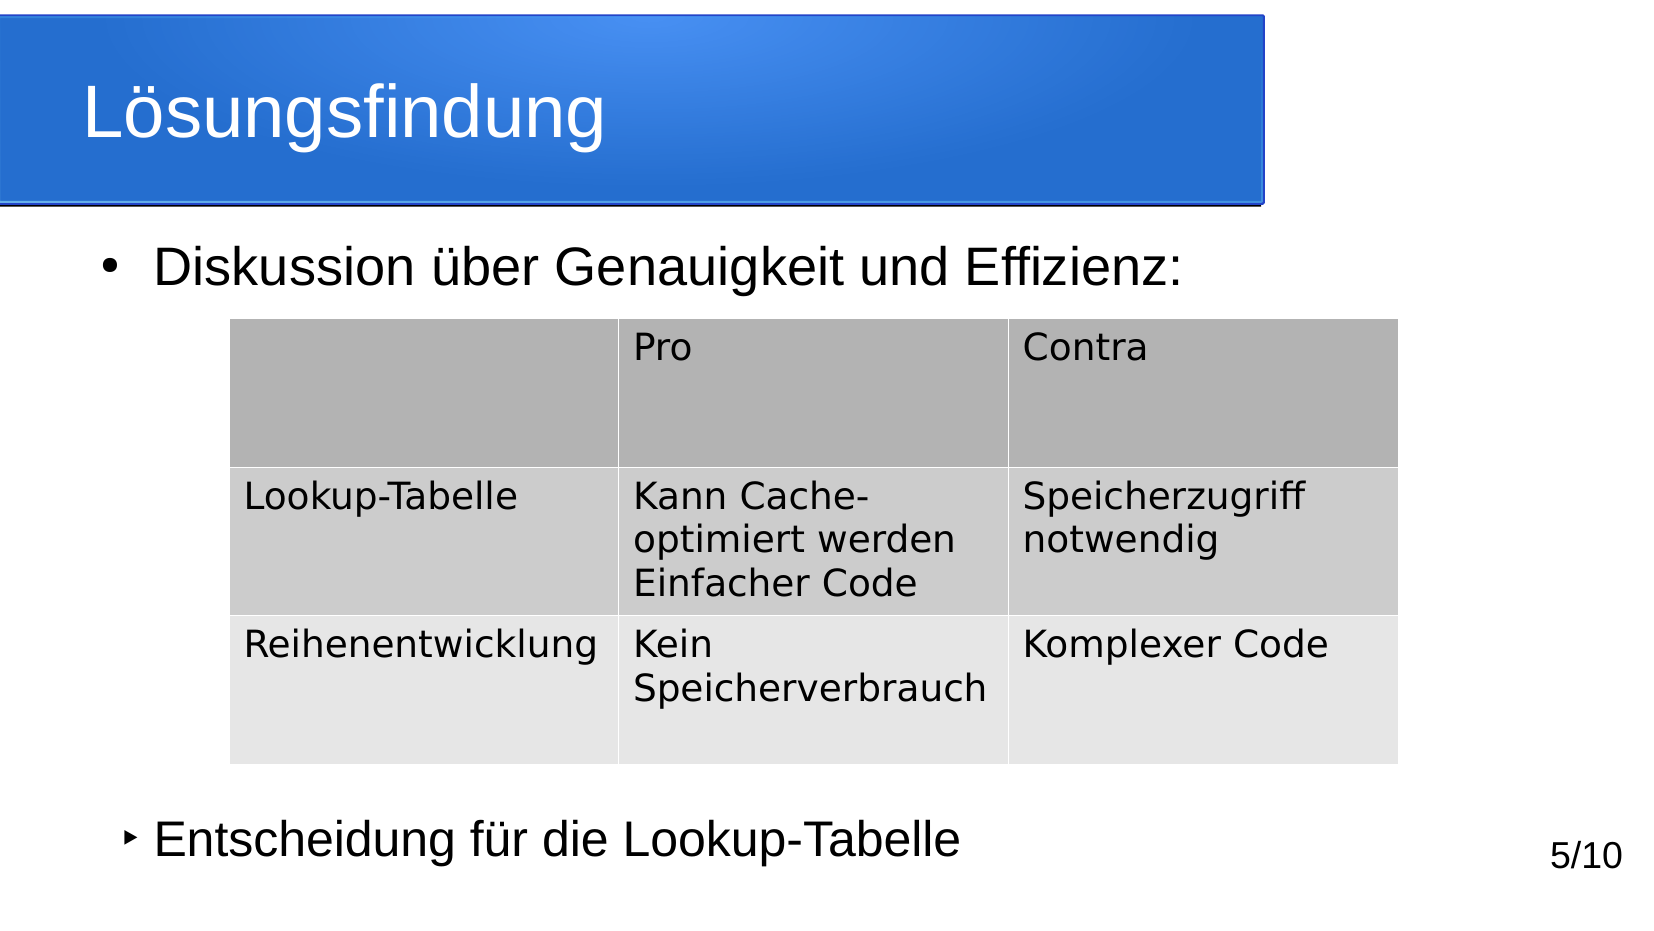

# Lösungsfindung
Diskussion über Genauigkeit und Effizienz:
| | Pro | Contra |
| --- | --- | --- |
| Lookup-Tabelle | Kann Cache-optimiert werden Einfacher Code | Speicherzugriff notwendig |
| Reihenentwicklung | Kein Speicherverbrauch | Komplexer Code |
‣ Entscheidung für die Lookup-Tabelle
5/10